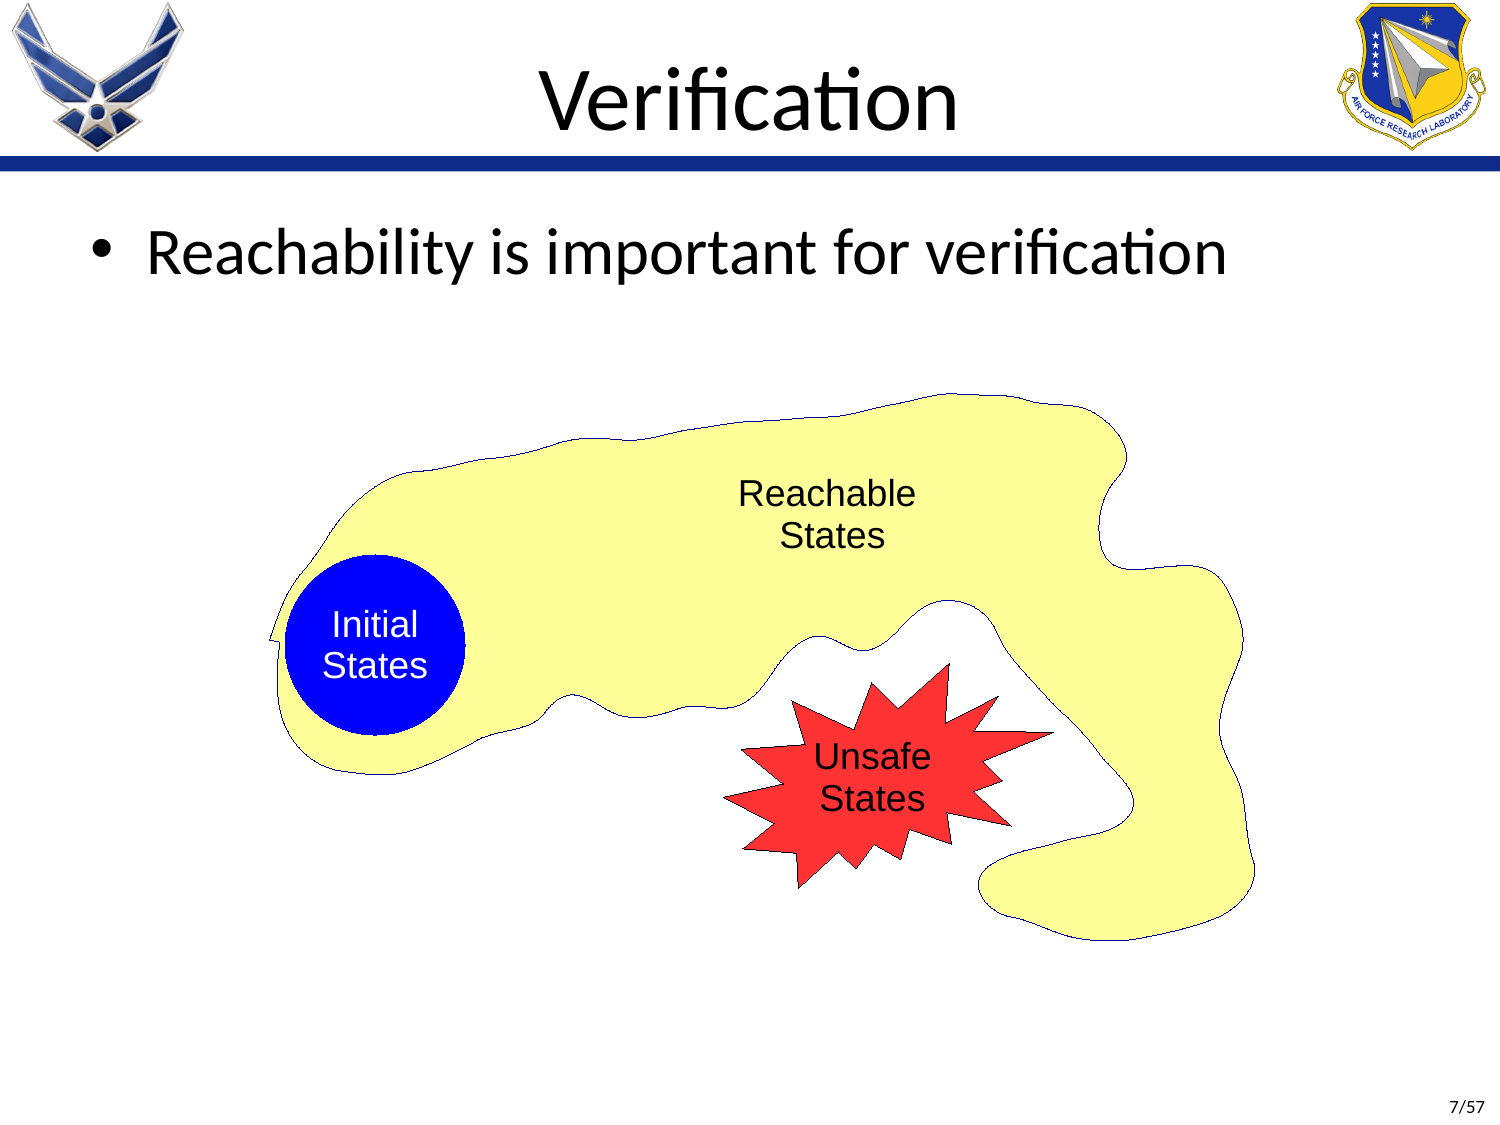

# Verification
Reachability is important for verification
Reachable
States
Initial
States
Unsafe
States